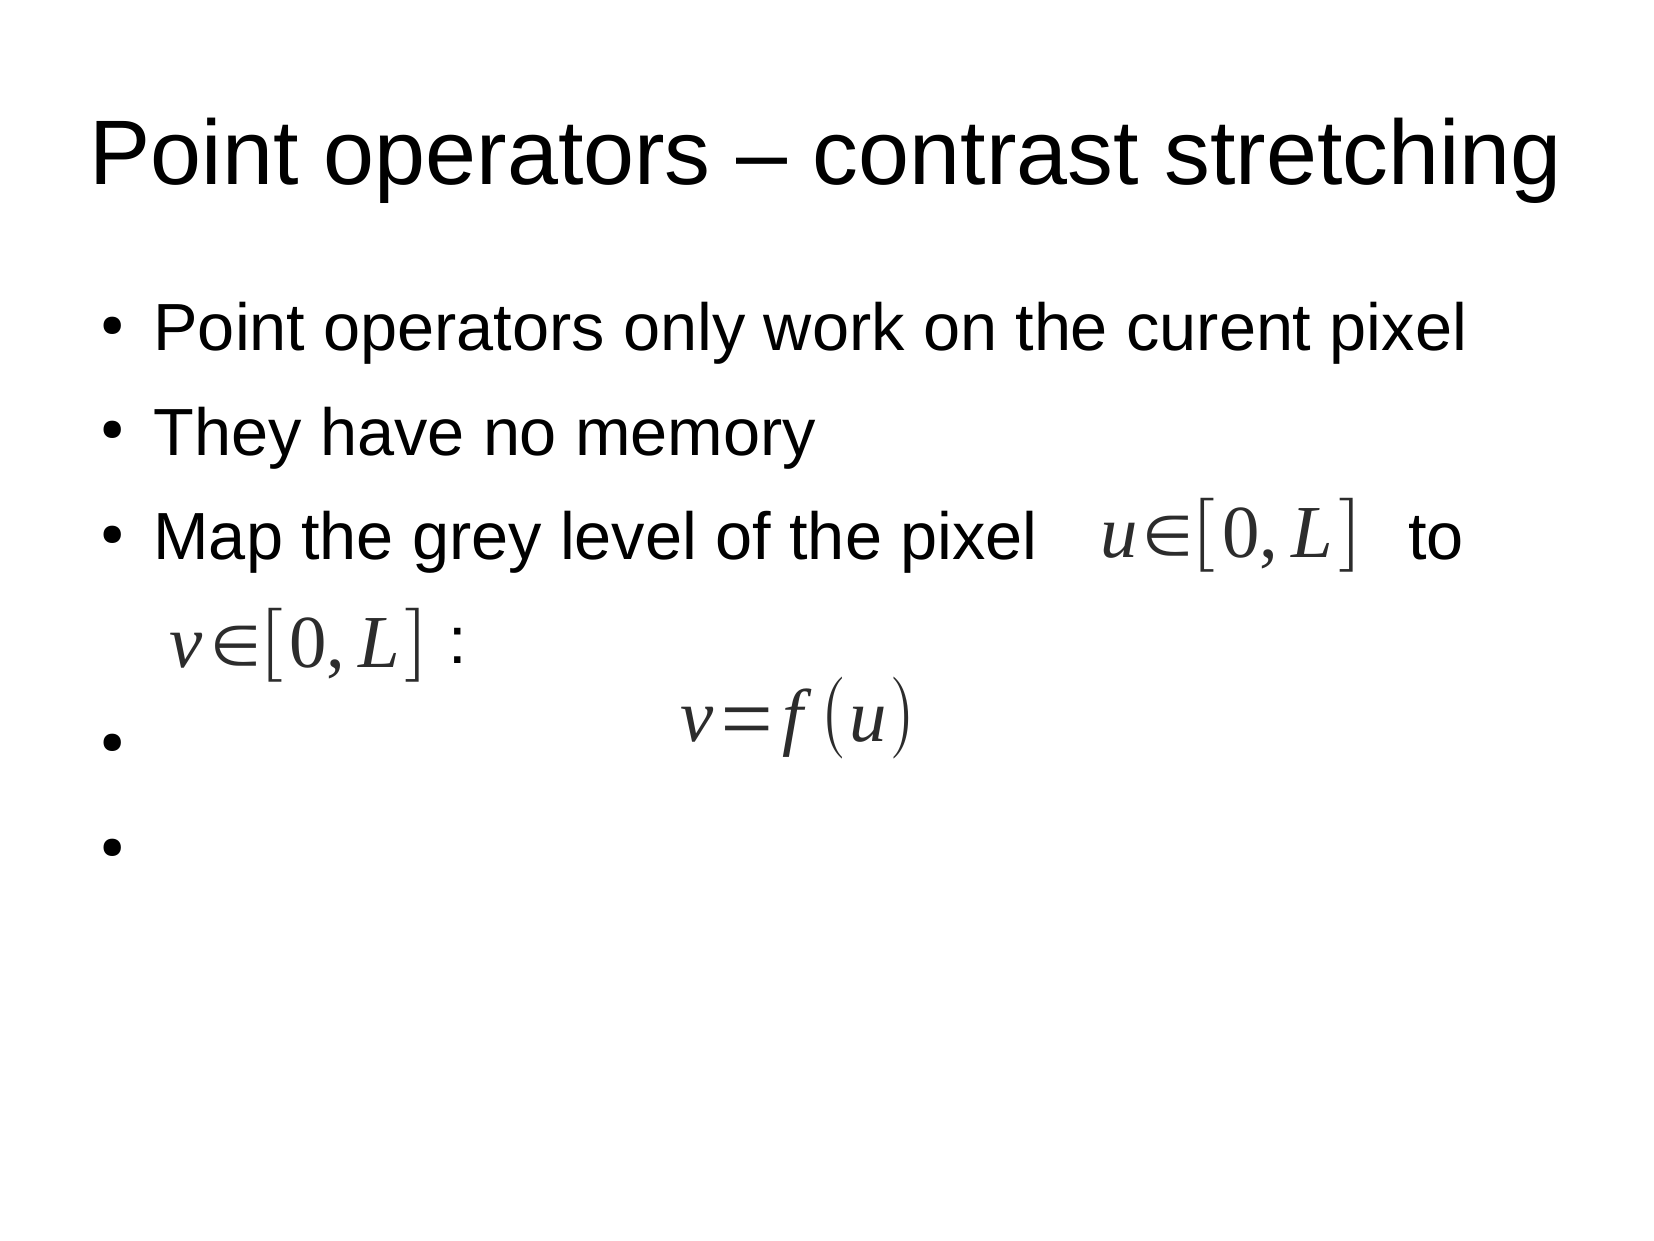

# Point operators – contrast stretching
Point operators only work on the curent pixel
They have no memory
Map the grey level of the pixel						to
 				: